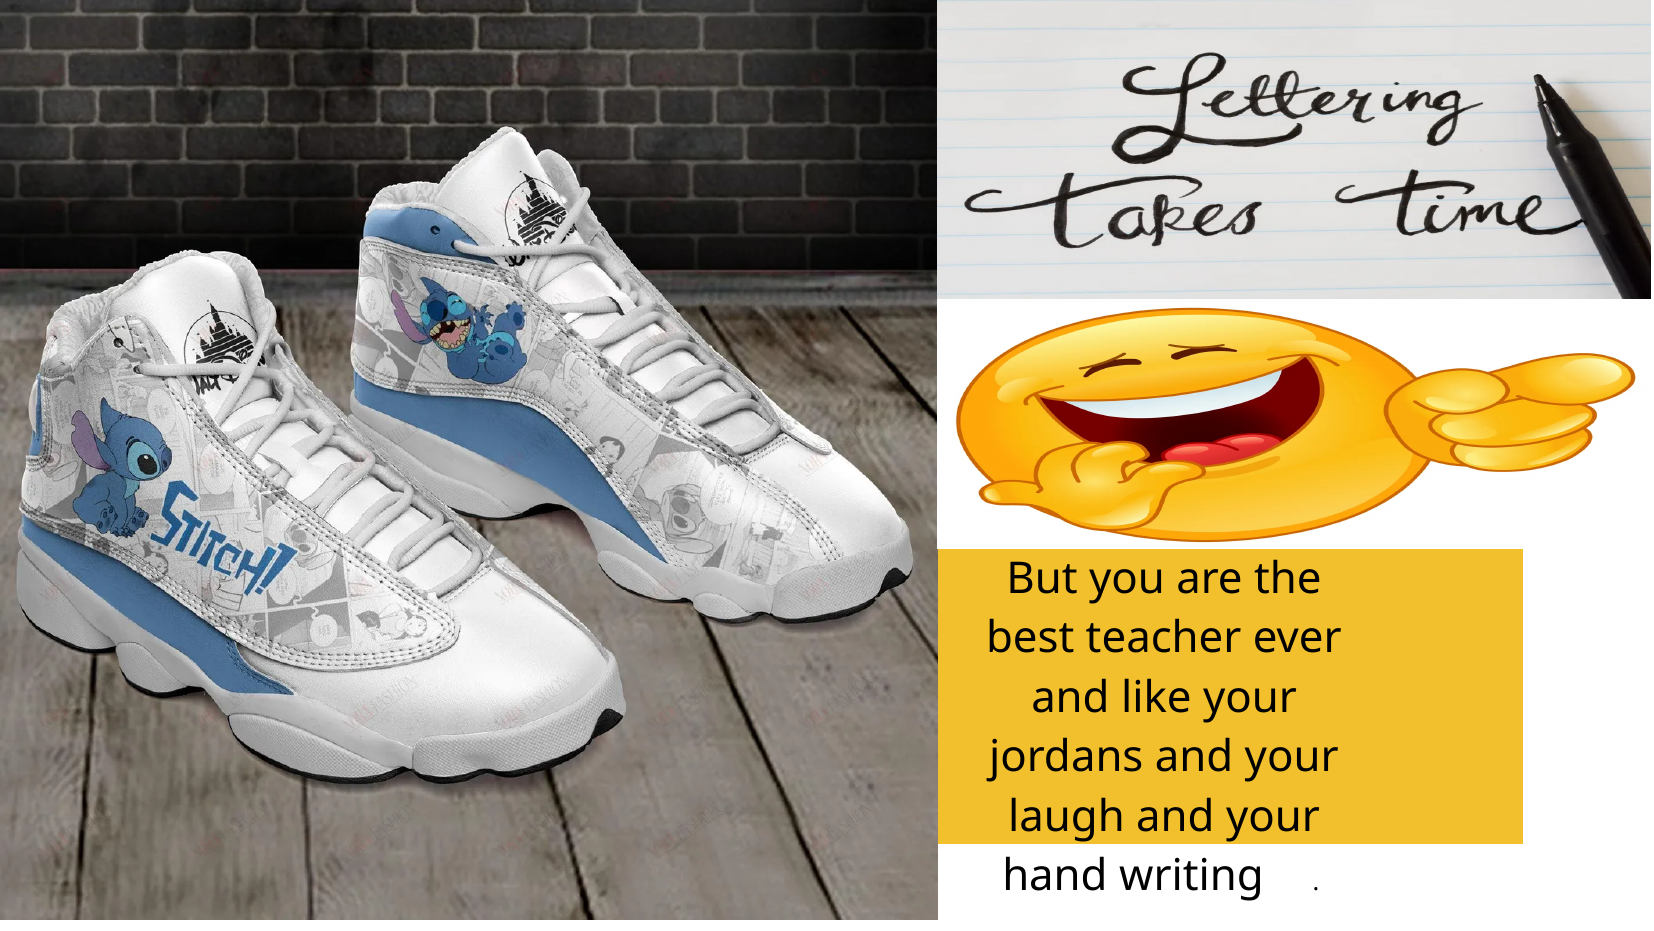

Ipsum
# Dolor Sit
But you are the best teacher ever and like your jordans and your laugh and your hand writing .